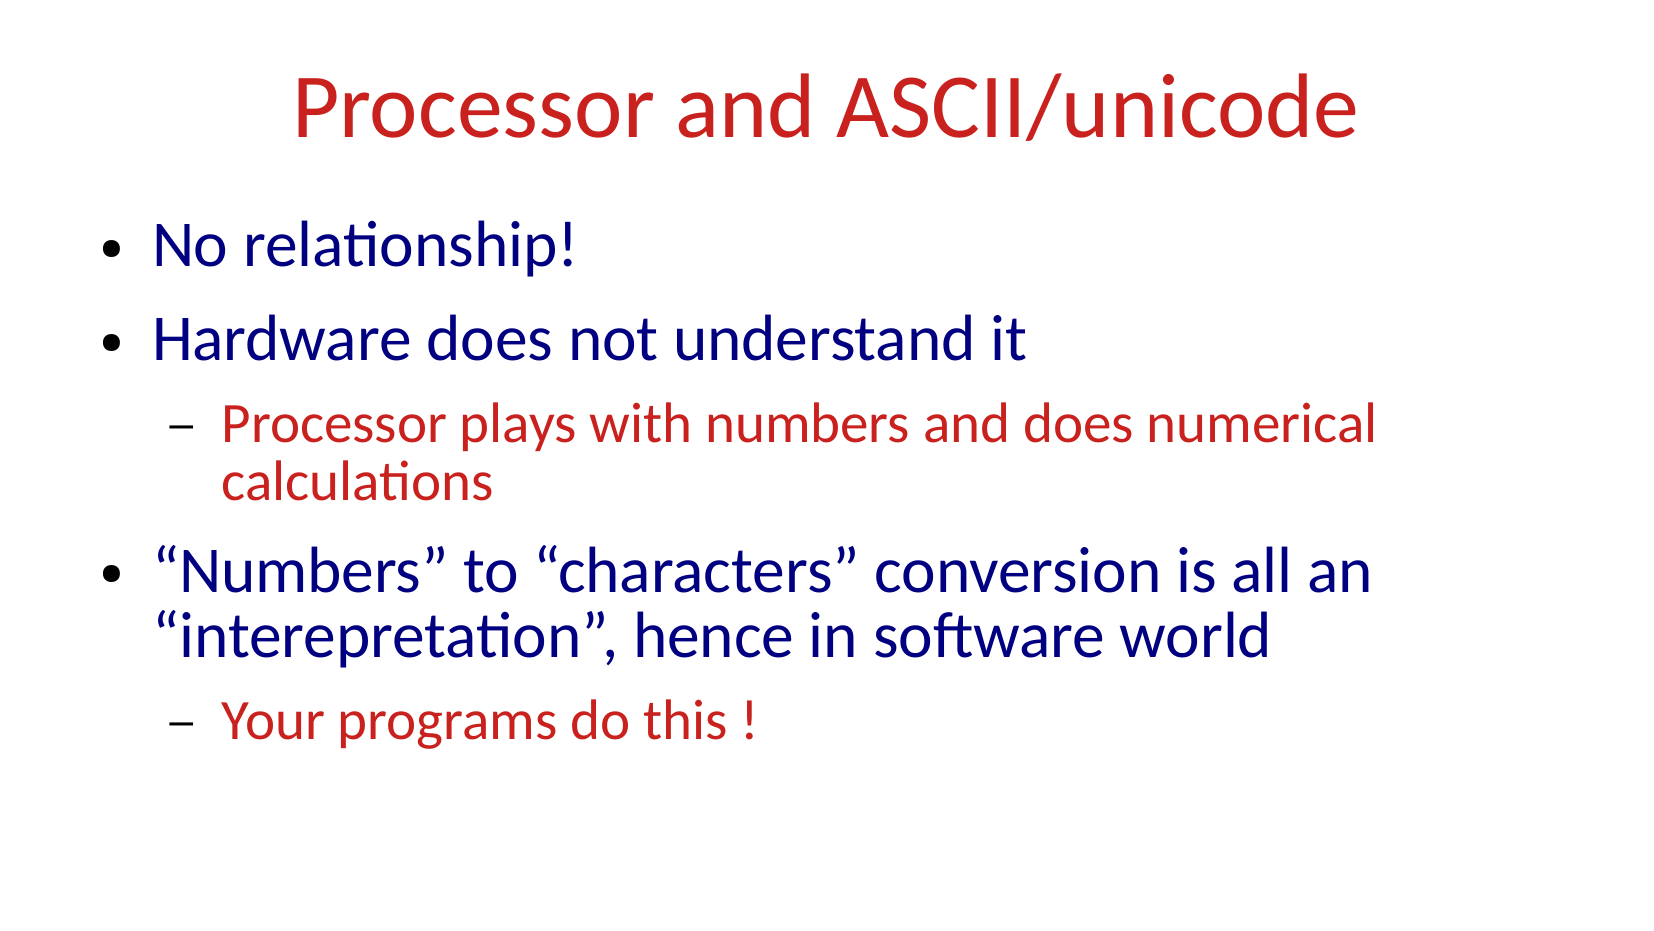

# Processor and ASCII/unicode
No relationship!
Hardware does not understand it
Processor plays with numbers and does numerical calculations
“Numbers” to “characters” conversion is all an “interepretation”, hence in software world
Your programs do this !